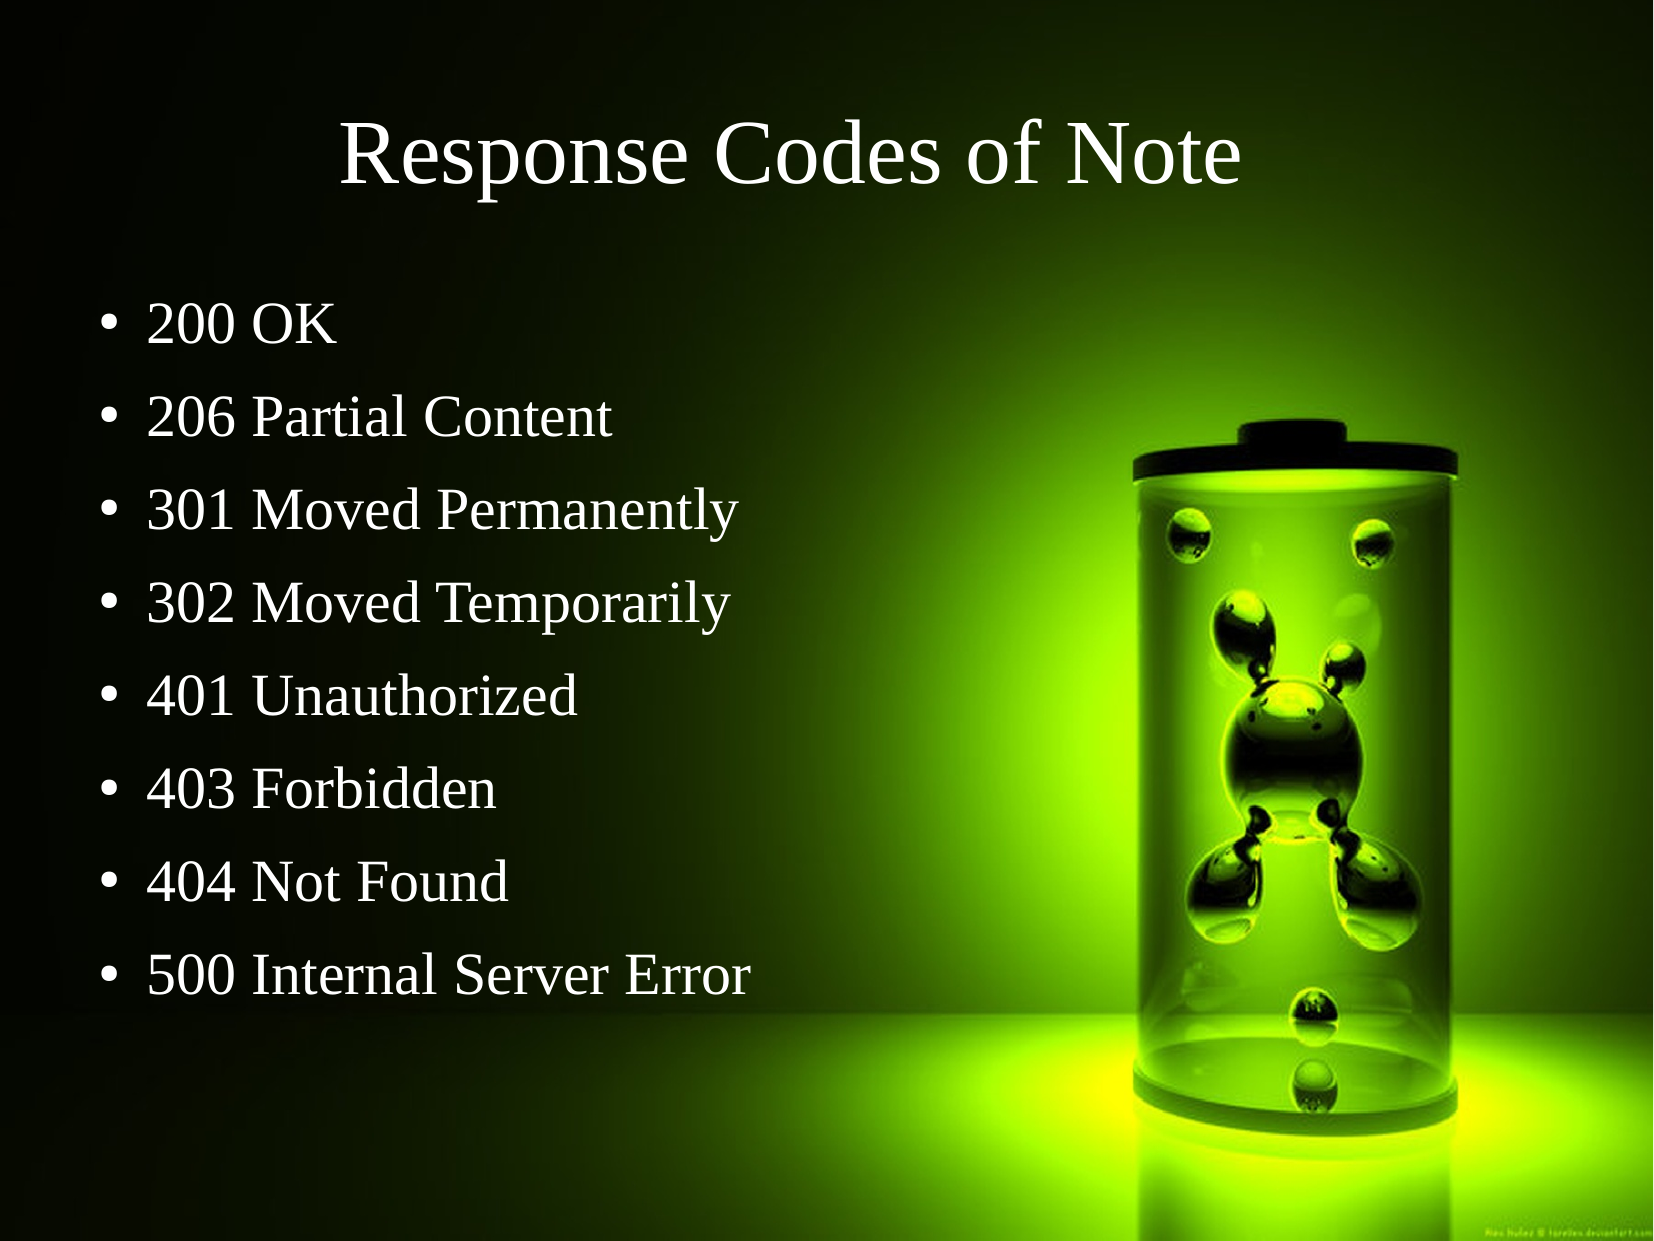

# Response Codes of Note
200 OK
206 Partial Content
301 Moved Permanently
302 Moved Temporarily
401 Unauthorized
403 Forbidden
404 Not Found
500 Internal Server Error